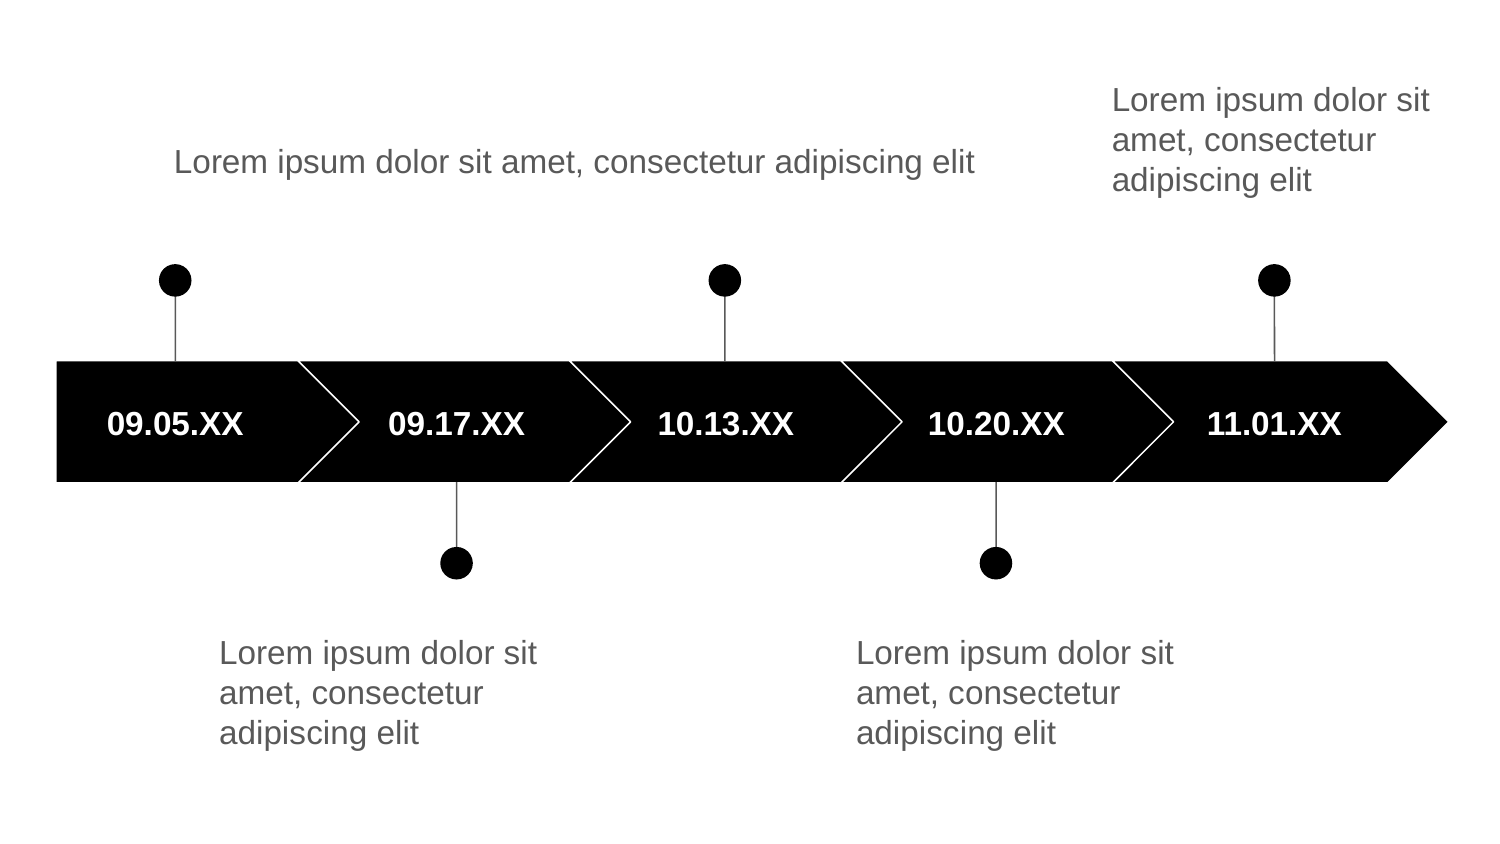

Lorem ipsum dolor sit amet, consectetur adipiscing elit
Lorem ipsum dolor sit amet, consectetur adipiscing elit
# 09.05.XX
09.17.XX
10.13.XX
10.20.XX
11.01.XX
Lorem ipsum dolor sit amet, consectetur adipiscing elit
Lorem ipsum dolor sit amet, consectetur adipiscing elit